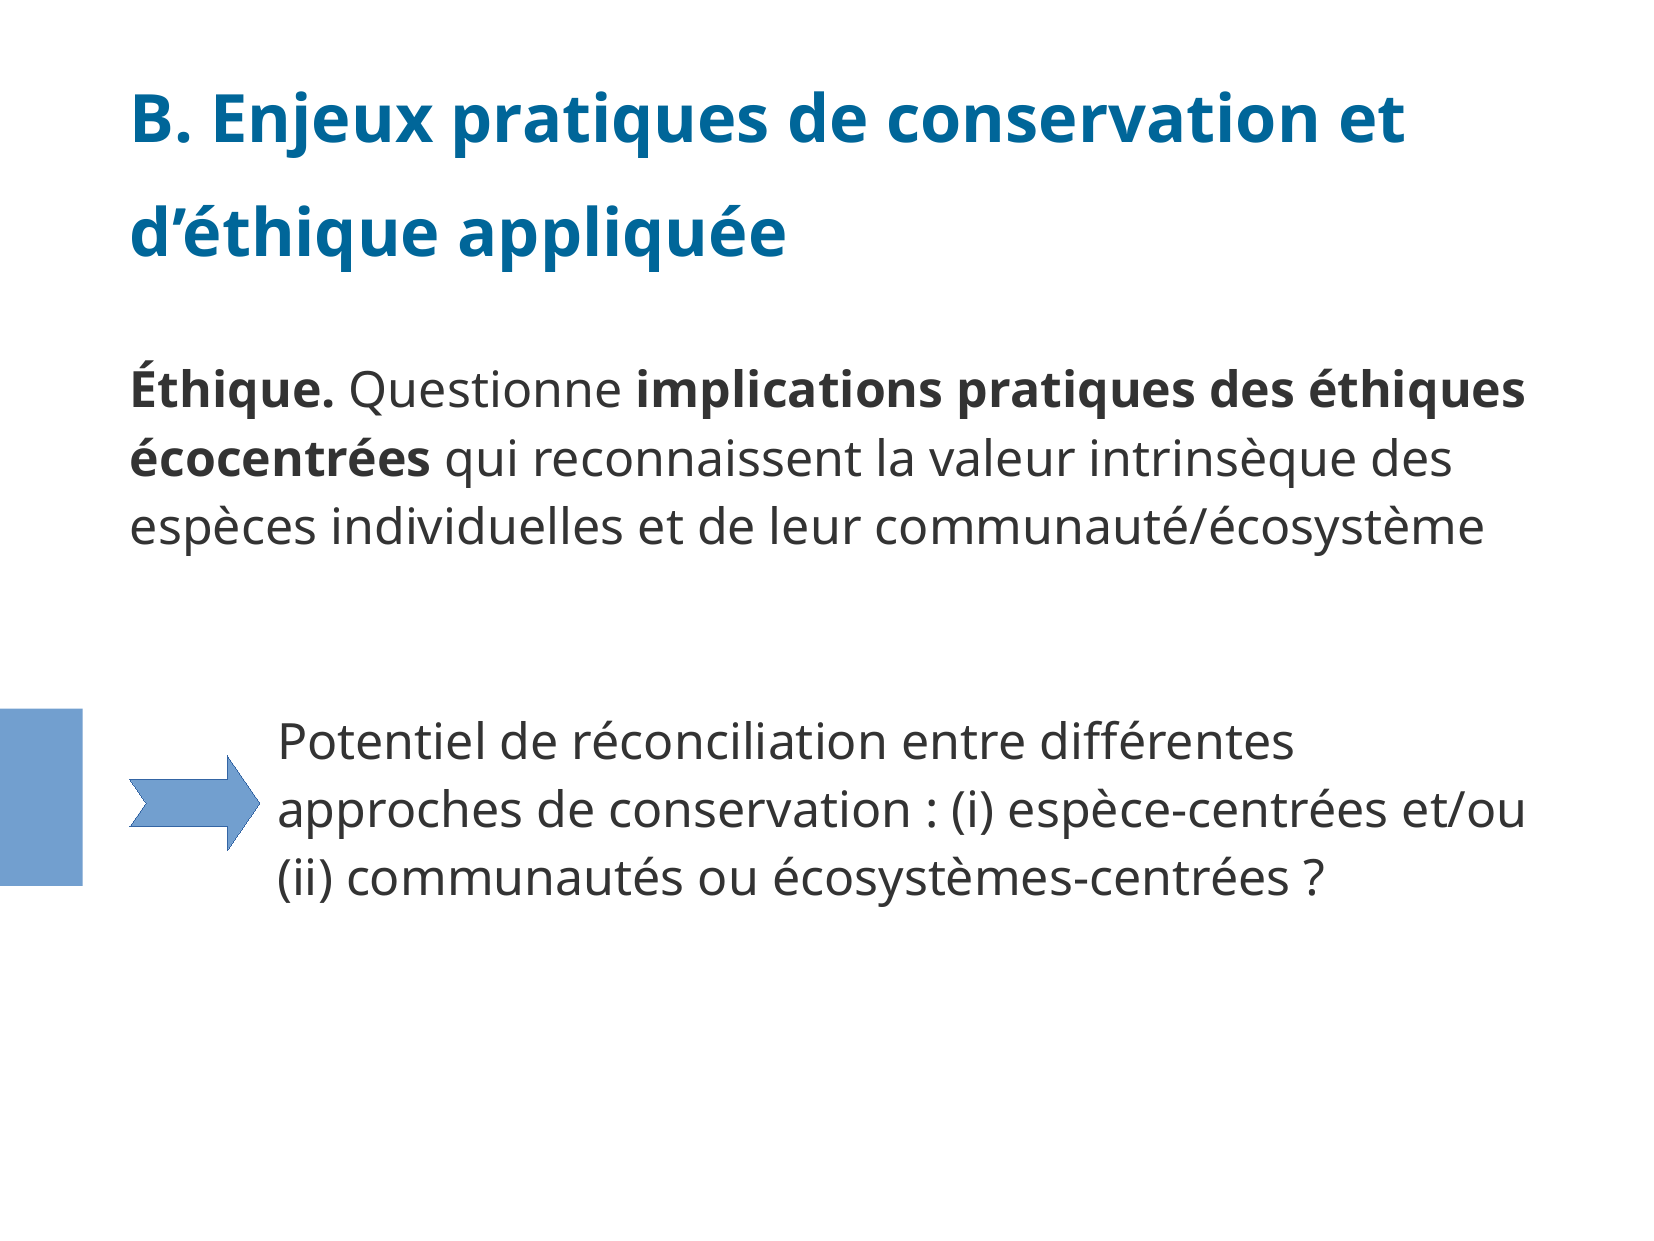

# B. Enjeux pratiques de conservation et d’éthique appliquée
Éthique. Questionne implications pratiques des éthiques écocentrées qui reconnaissent la valeur intrinsèque des espèces individuelles et de leur communauté/écosystème
Potentiel de réconciliation entre différentes approches de conservation : (i) espèce-centrées et/ou (ii) communautés ou écosystèmes-centrées ?